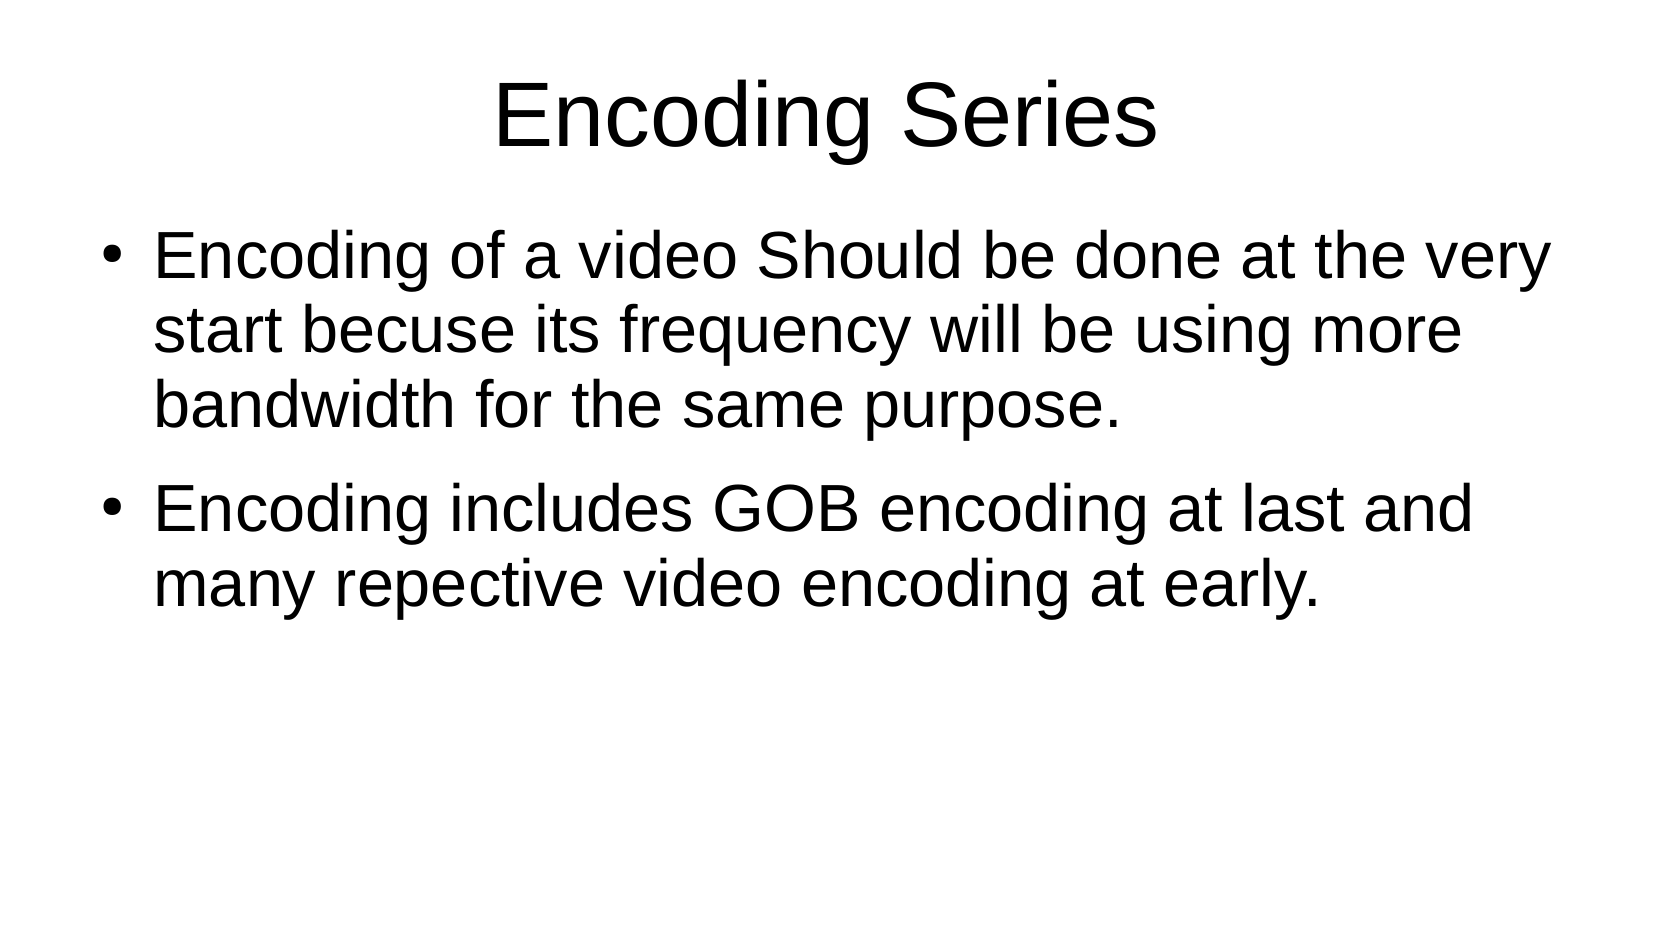

# Encoding Series
Encoding of a video Should be done at the very start becuse its frequency will be using more bandwidth for the same purpose.
Encoding includes GOB encoding at last and many repective video encoding at early.